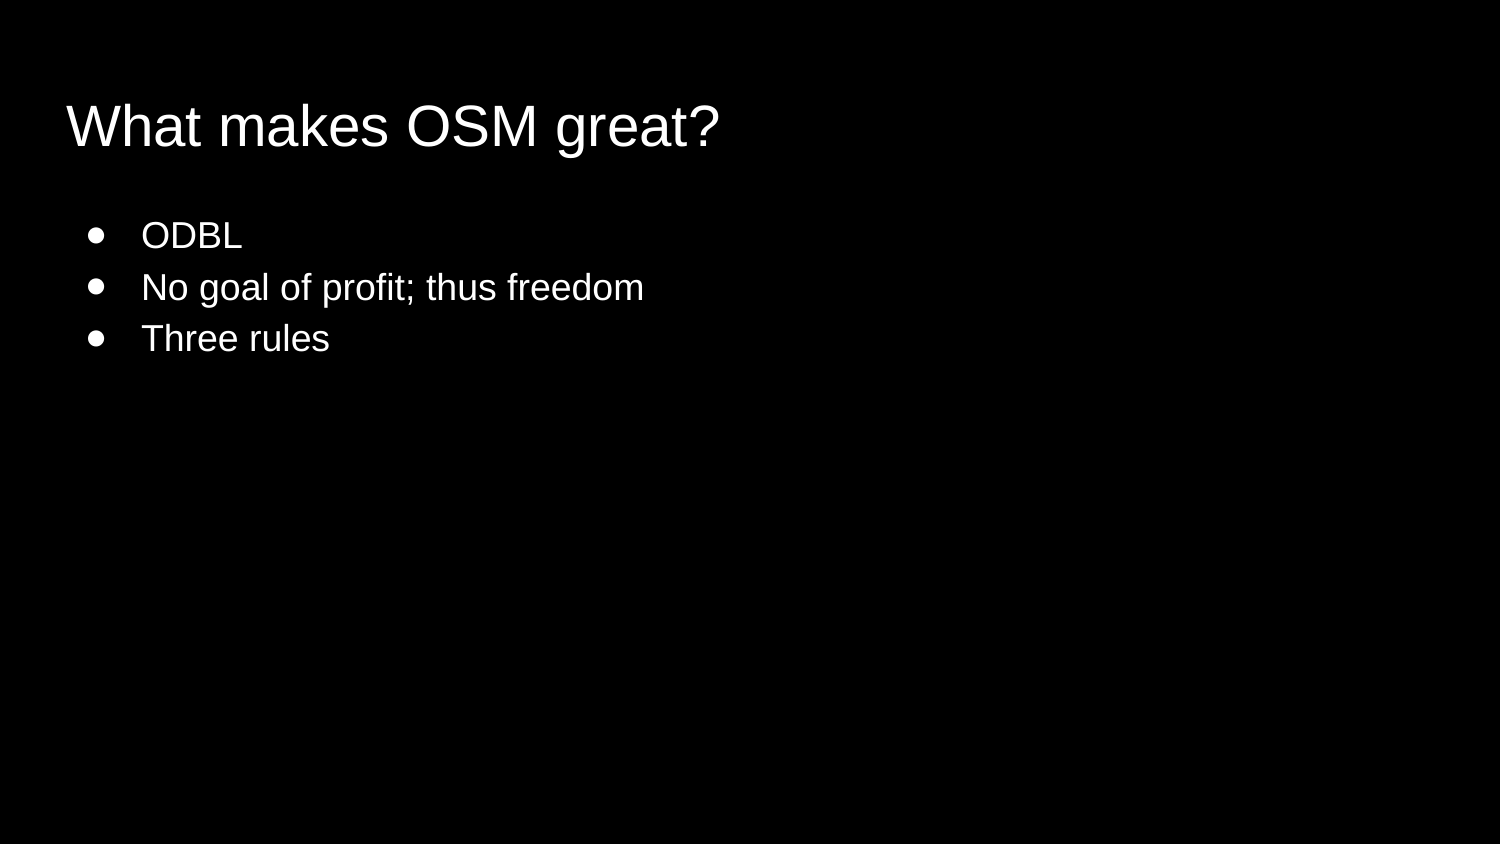

# What makes OSM great?
ODBL
No goal of profit; thus freedom
Three rules